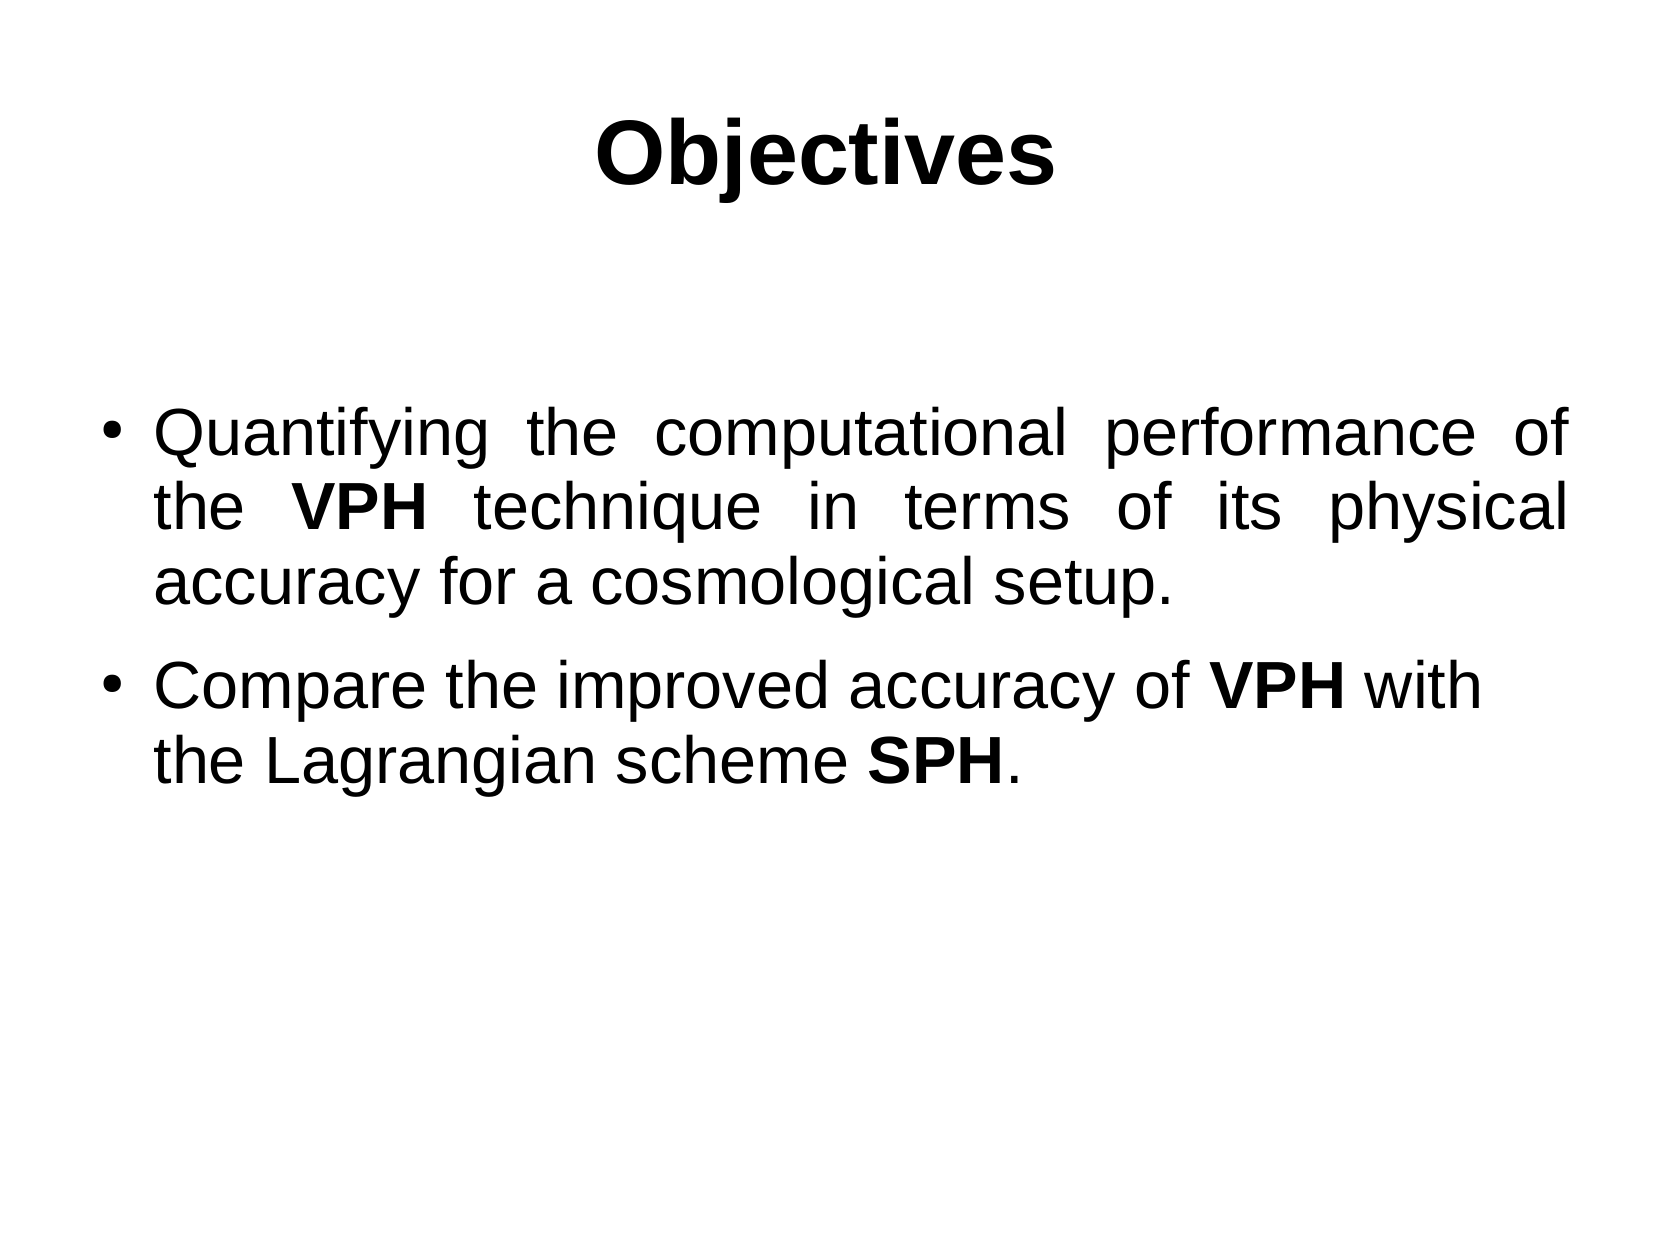

# Objectives
Quantifying the computational performance of the VPH technique in terms of its physical accuracy for a cosmological setup.
Compare the improved accuracy of VPH with the Lagrangian scheme SPH.